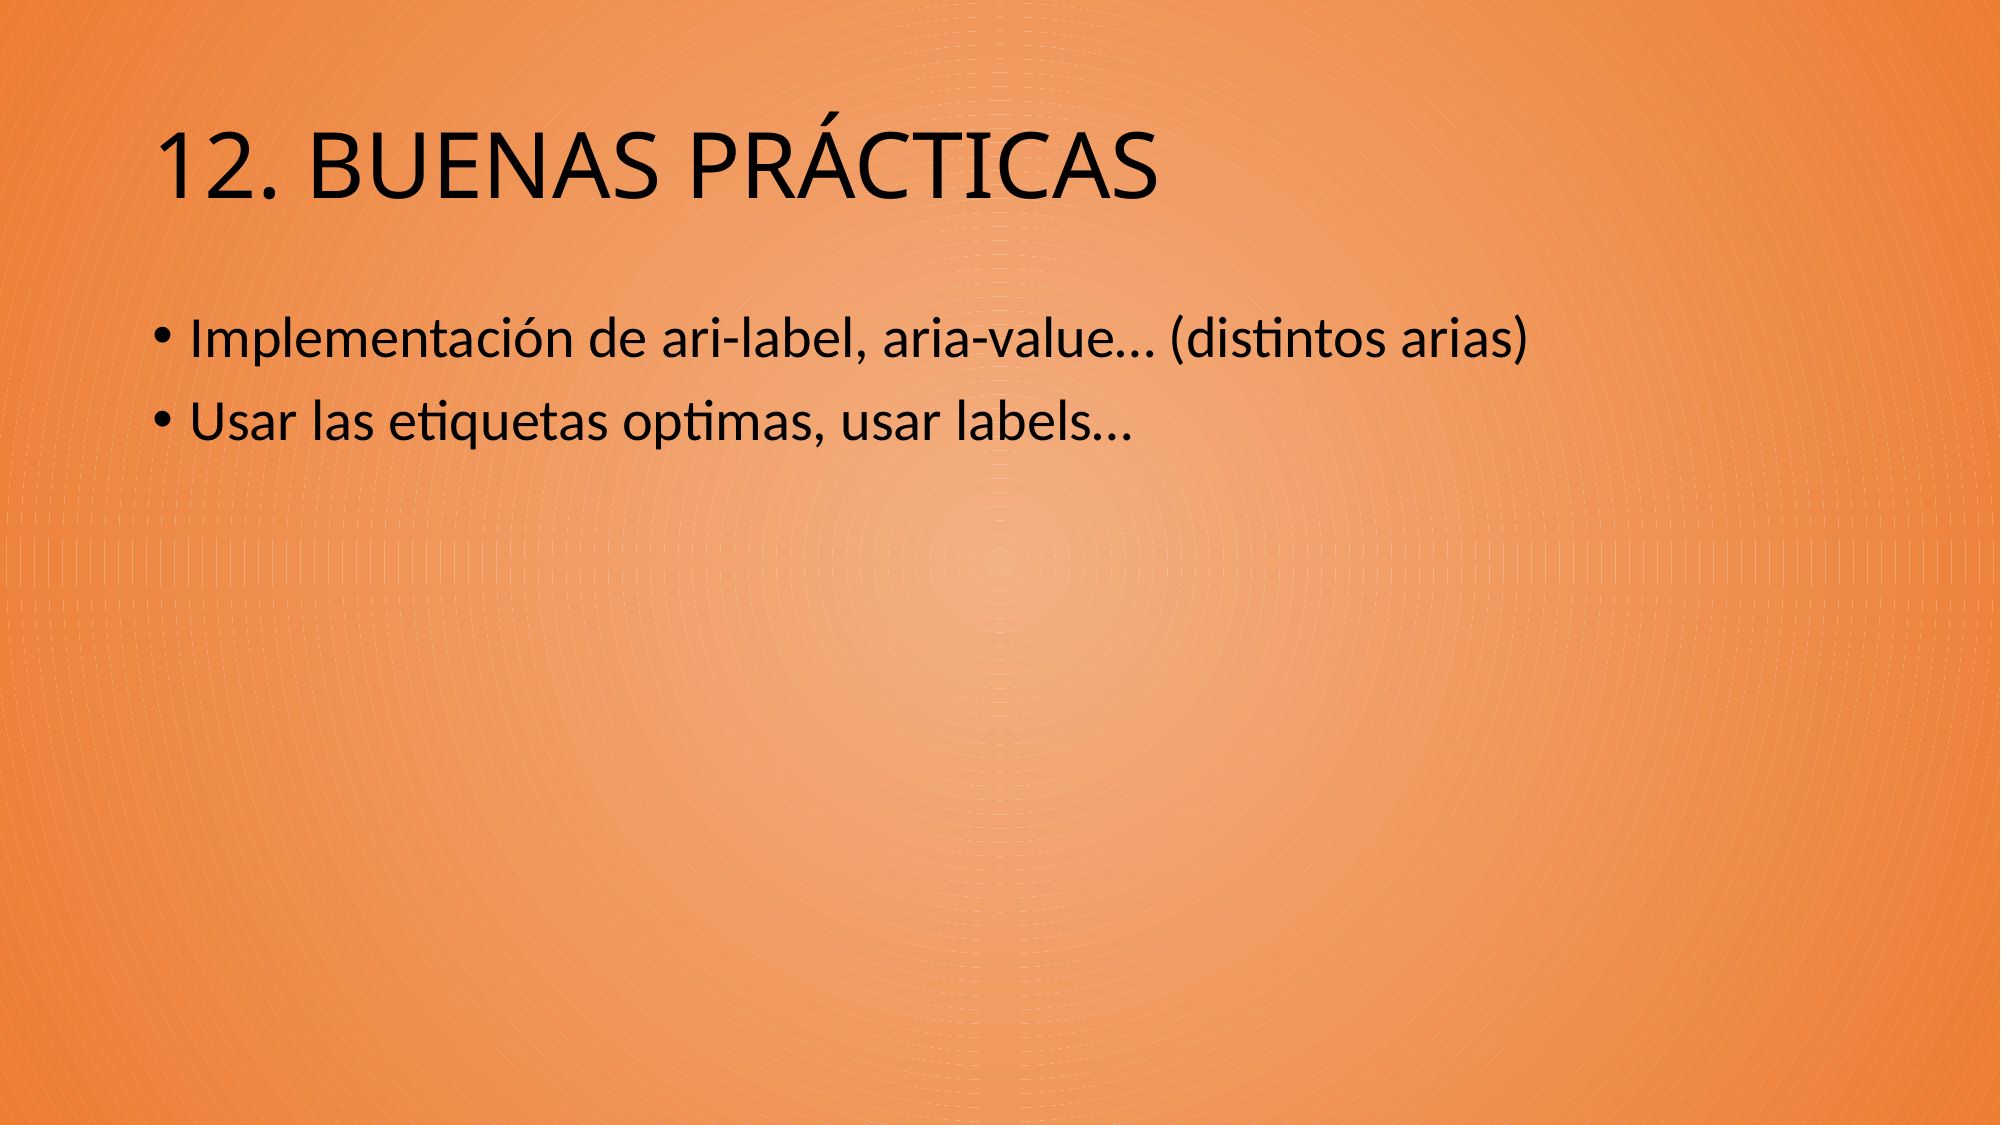

# 12. BUENAS PRÁCTICAS
Implementación de ari-label, aria-value… (distintos arias)
Usar las etiquetas optimas, usar labels…